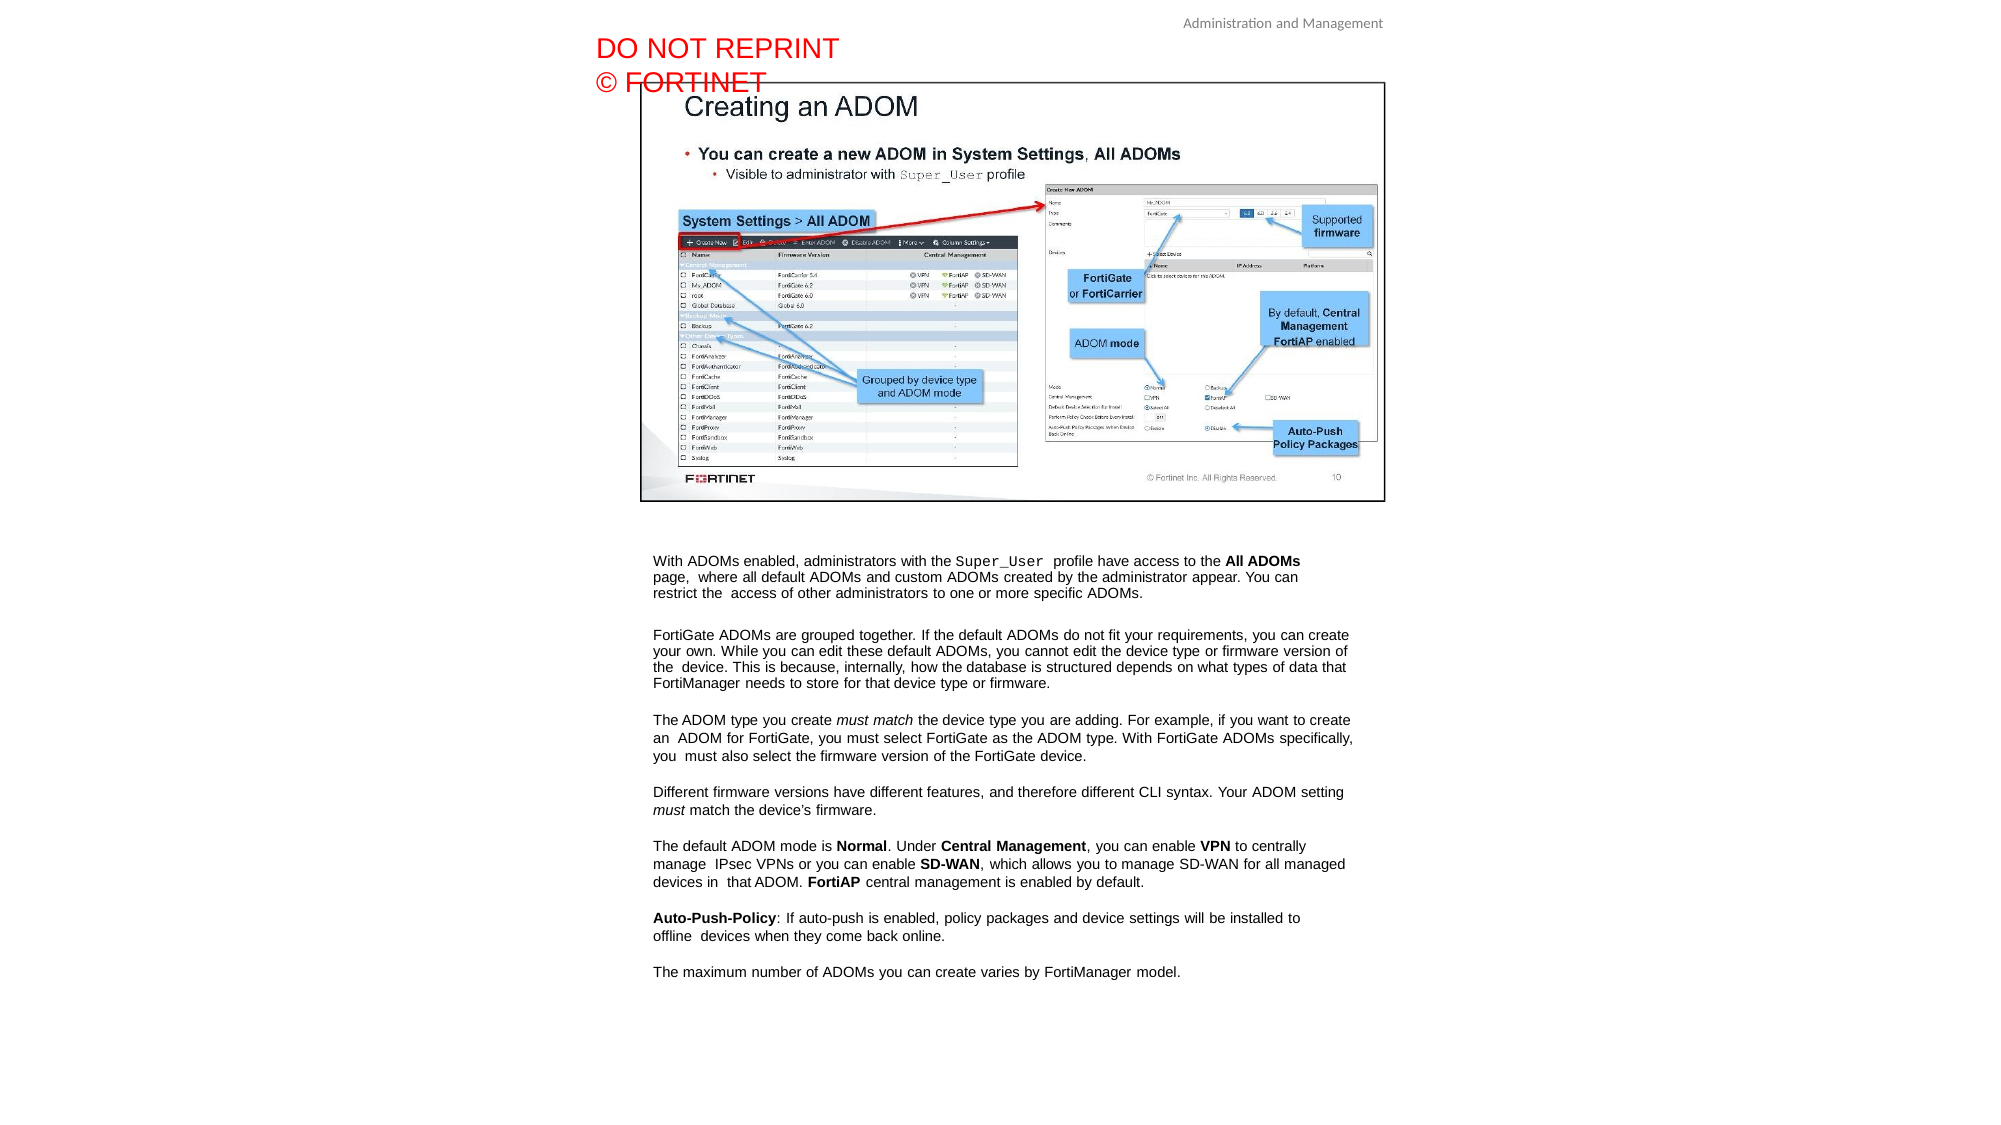

Administration and Management
DO NOT REPRINT
© FORTINET
With ADOMs enabled, administrators with the Super_User profile have access to the All ADOMs page, where all default ADOMs and custom ADOMs created by the administrator appear. You can restrict the access of other administrators to one or more specific ADOMs.
FortiGate ADOMs are grouped together. If the default ADOMs do not fit your requirements, you can create your own. While you can edit these default ADOMs, you cannot edit the device type or firmware version of the device. This is because, internally, how the database is structured depends on what types of data that FortiManager needs to store for that device type or firmware.
The ADOM type you create must match the device type you are adding. For example, if you want to create an ADOM for FortiGate, you must select FortiGate as the ADOM type. With FortiGate ADOMs specifically, you must also select the firmware version of the FortiGate device.
Different firmware versions have different features, and therefore different CLI syntax. Your ADOM setting
must match the device’s firmware.
The default ADOM mode is Normal. Under Central Management, you can enable VPN to centrally manage IPsec VPNs or you can enable SD-WAN, which allows you to manage SD-WAN for all managed devices in that ADOM. FortiAP central management is enabled by default.
Auto-Push-Policy: If auto-push is enabled, policy packages and device settings will be installed to offline devices when they come back online.
The maximum number of ADOMs you can create varies by FortiManager model.
FortiManager 6.2 Study Guide
1